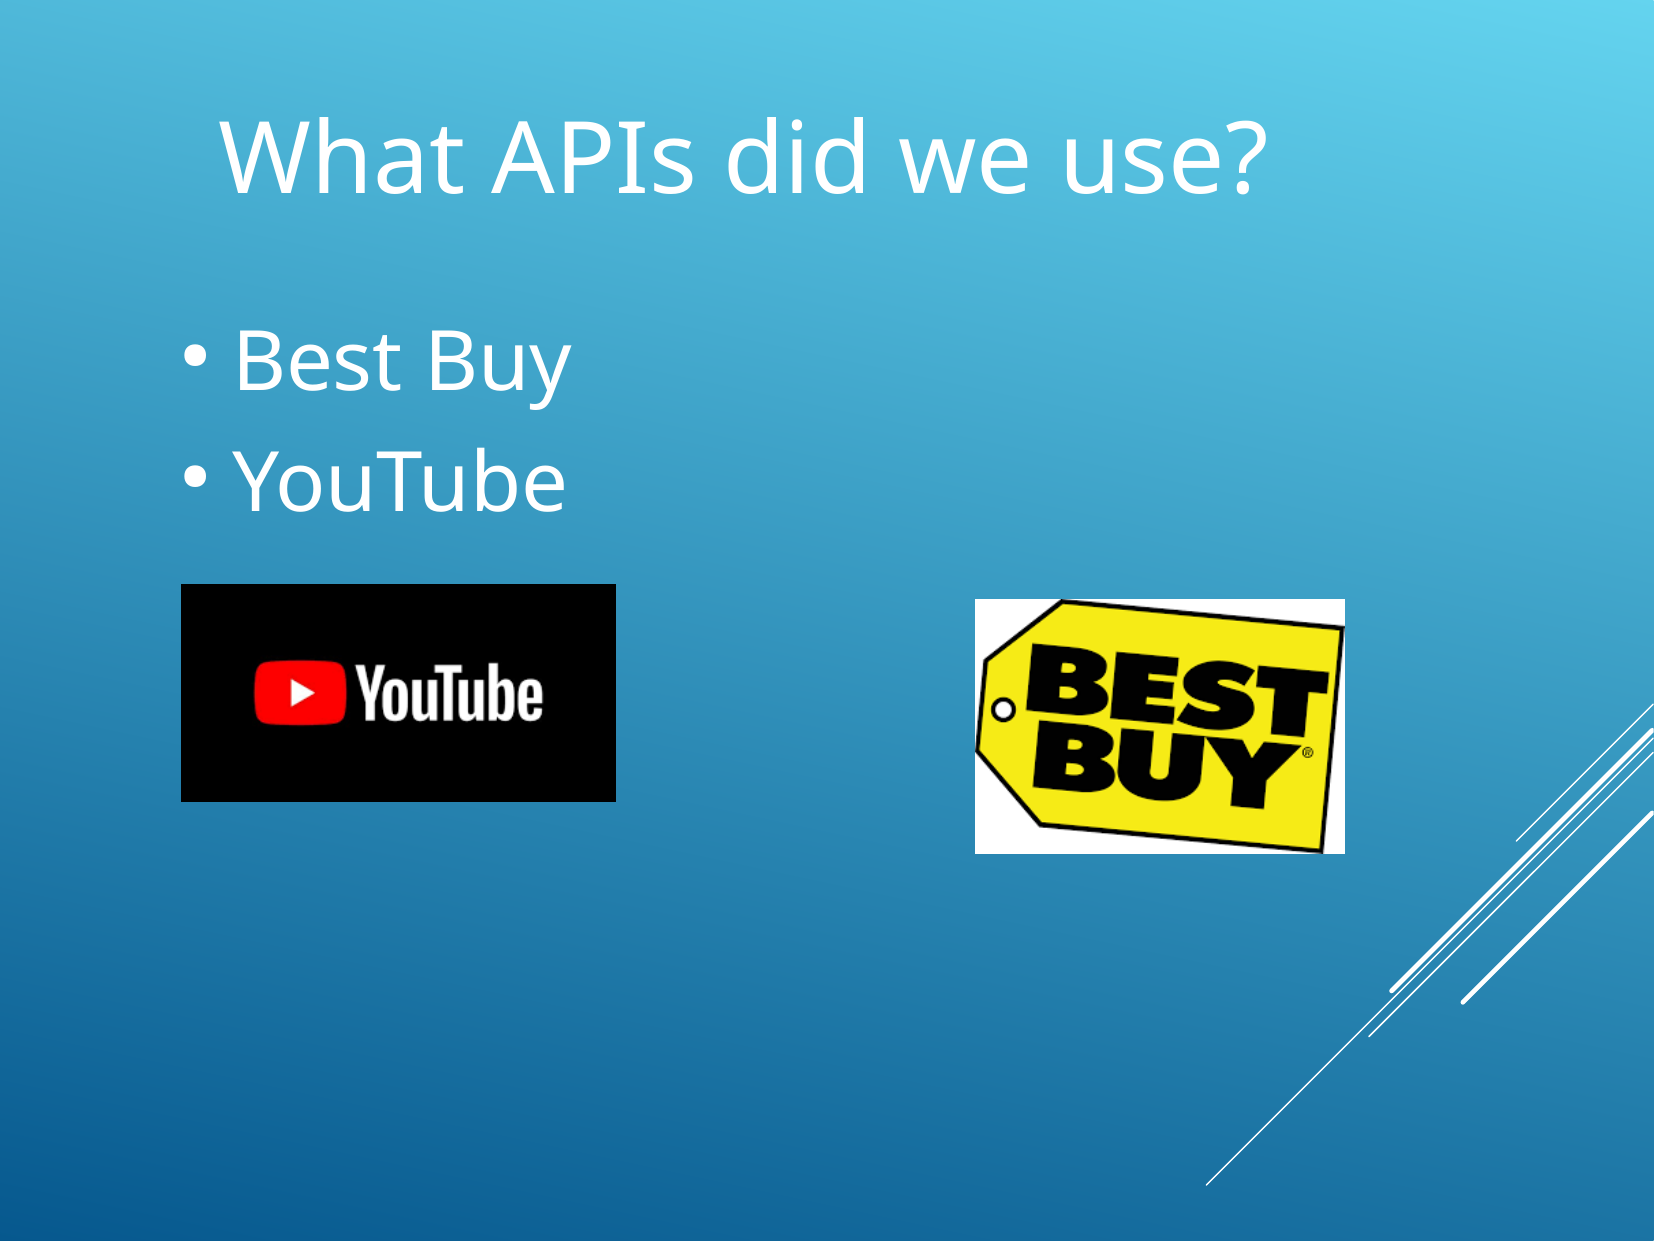

# What APIs did we use?
Best Buy
YouTube